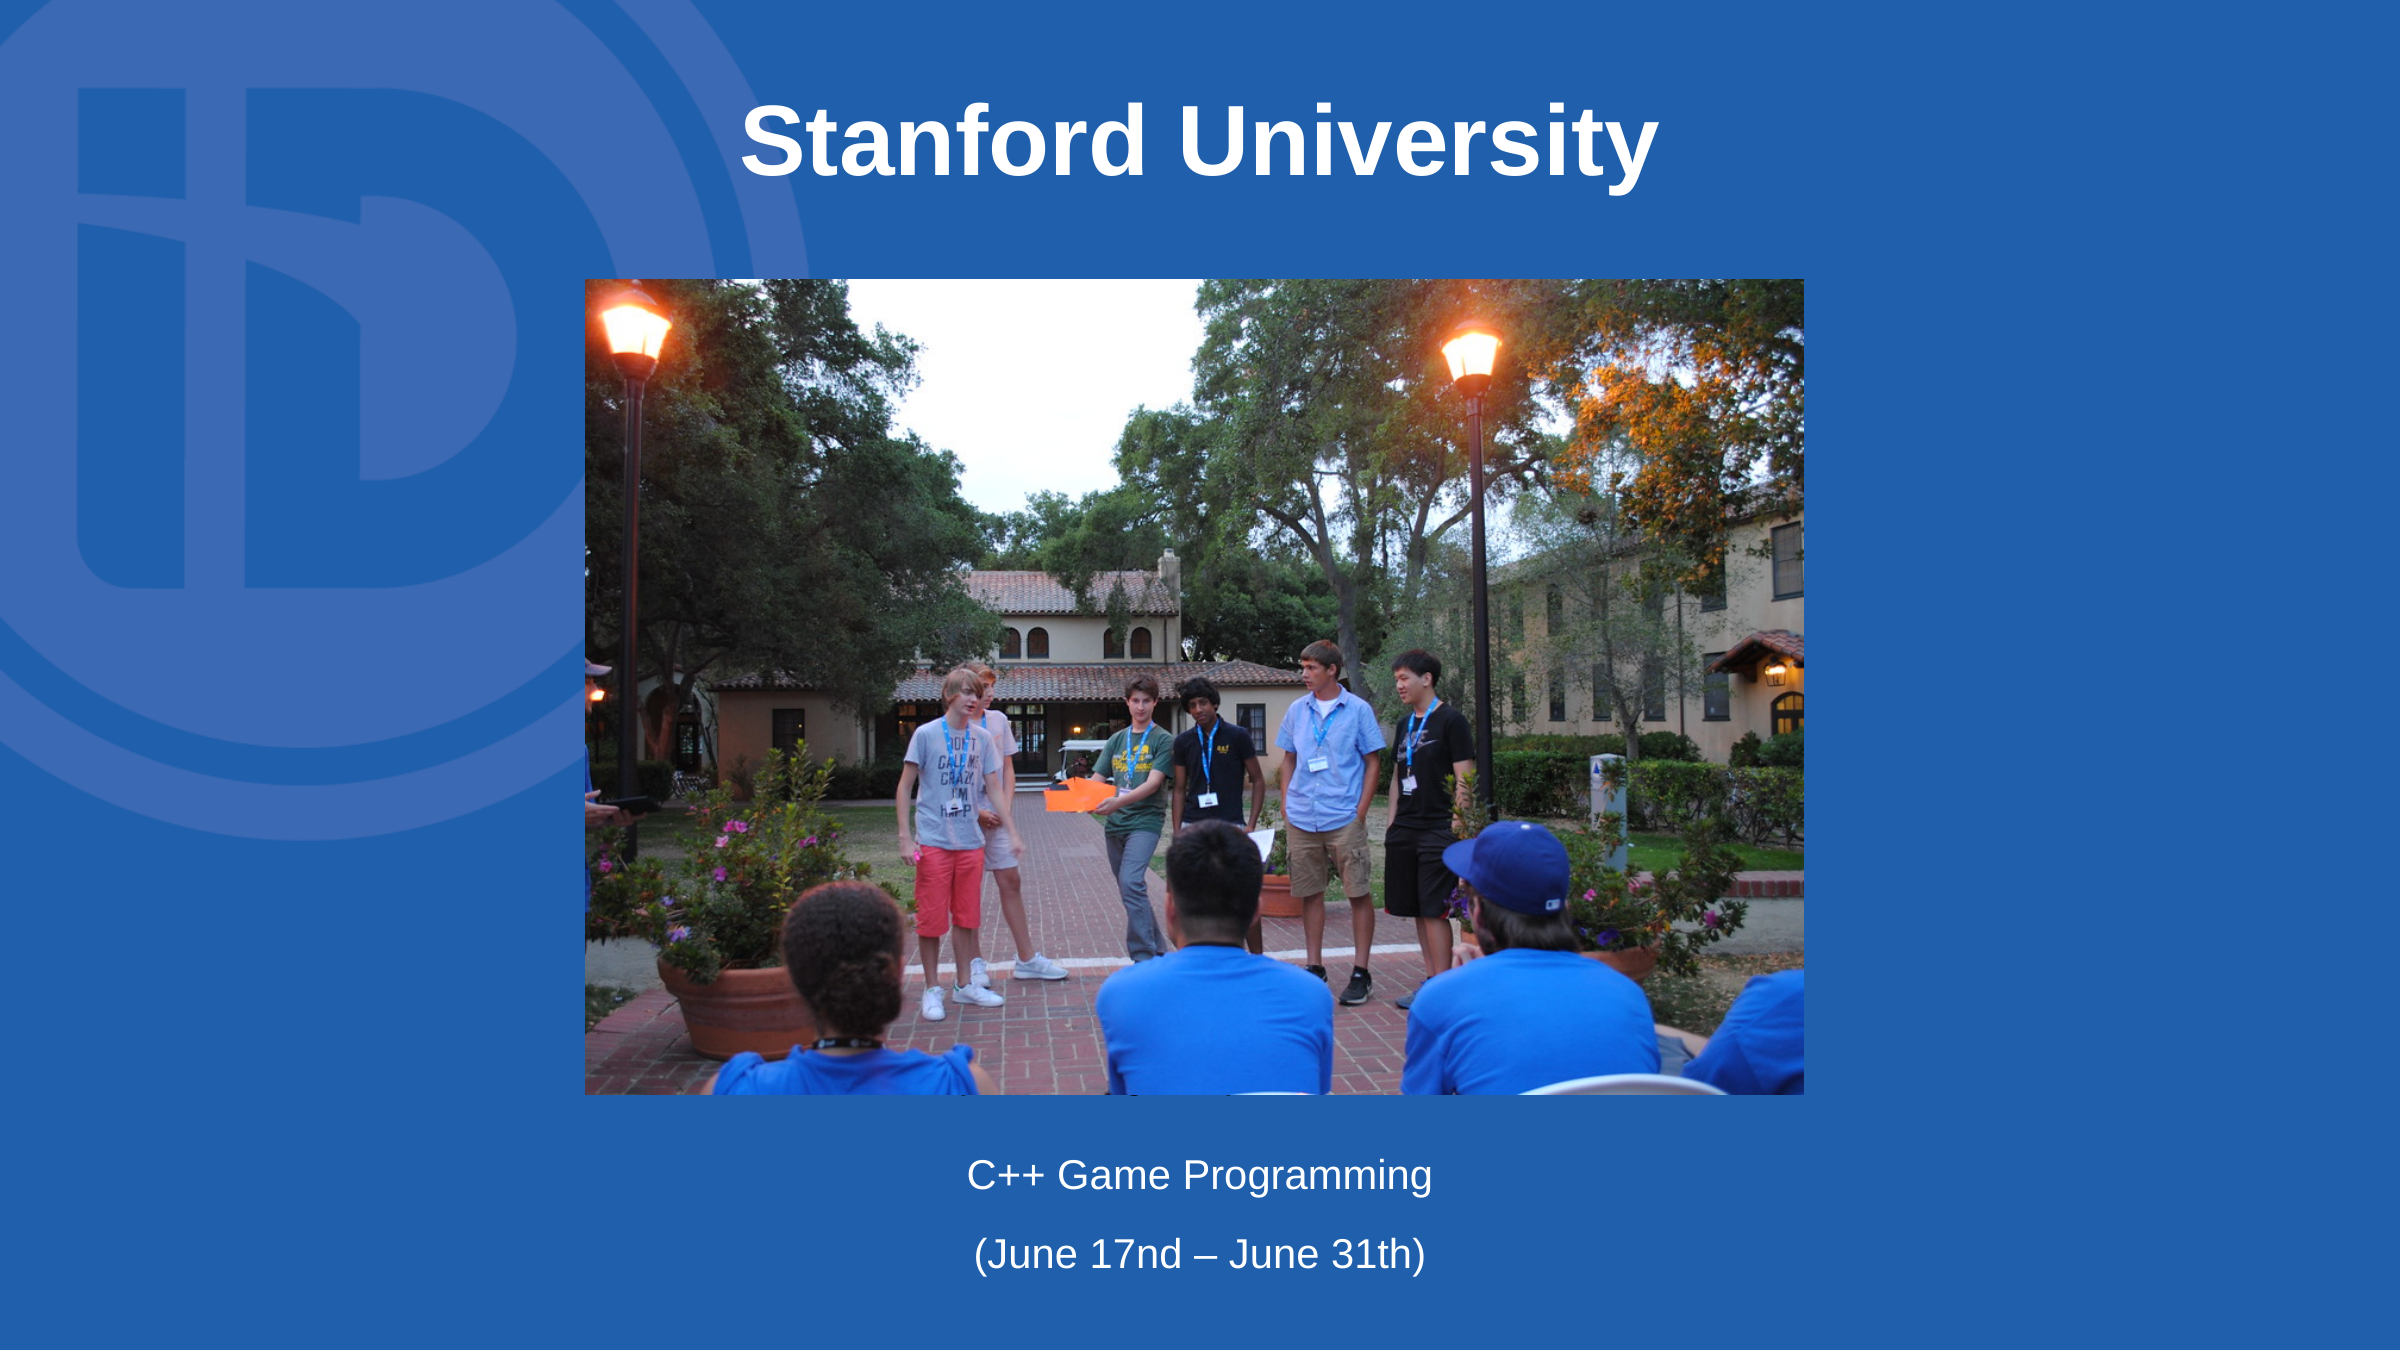

# Stanford University
Replace this image with your own. Then delete this text.
C++ Game Programming
(June 17nd – June 31th)